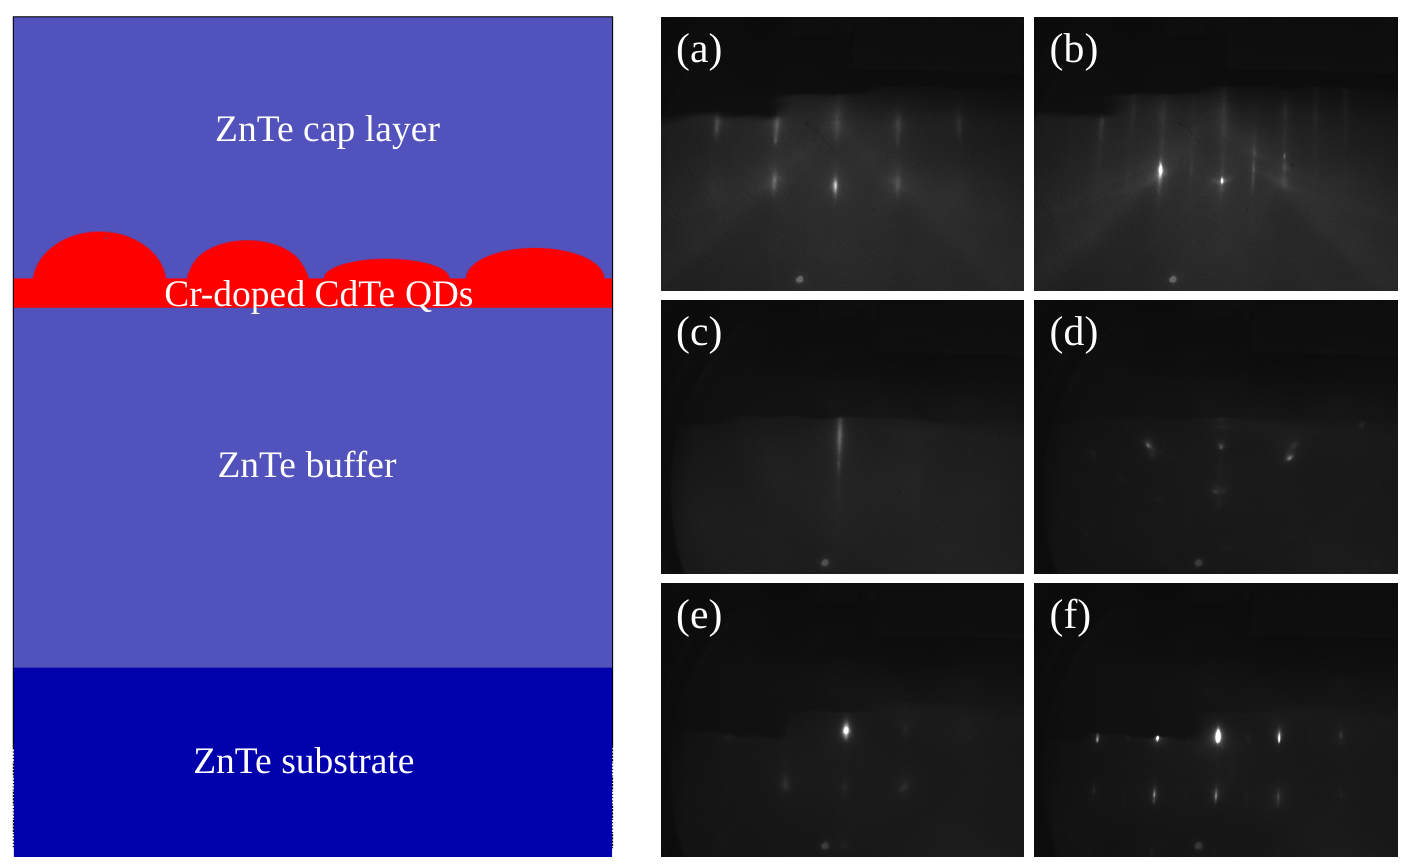

(a)
(b)
ZnTe cap layer
Cr-doped CdTe QDs
(d)
(c)
ZnTe buffer
(f)
(e)
ZnTe substrate